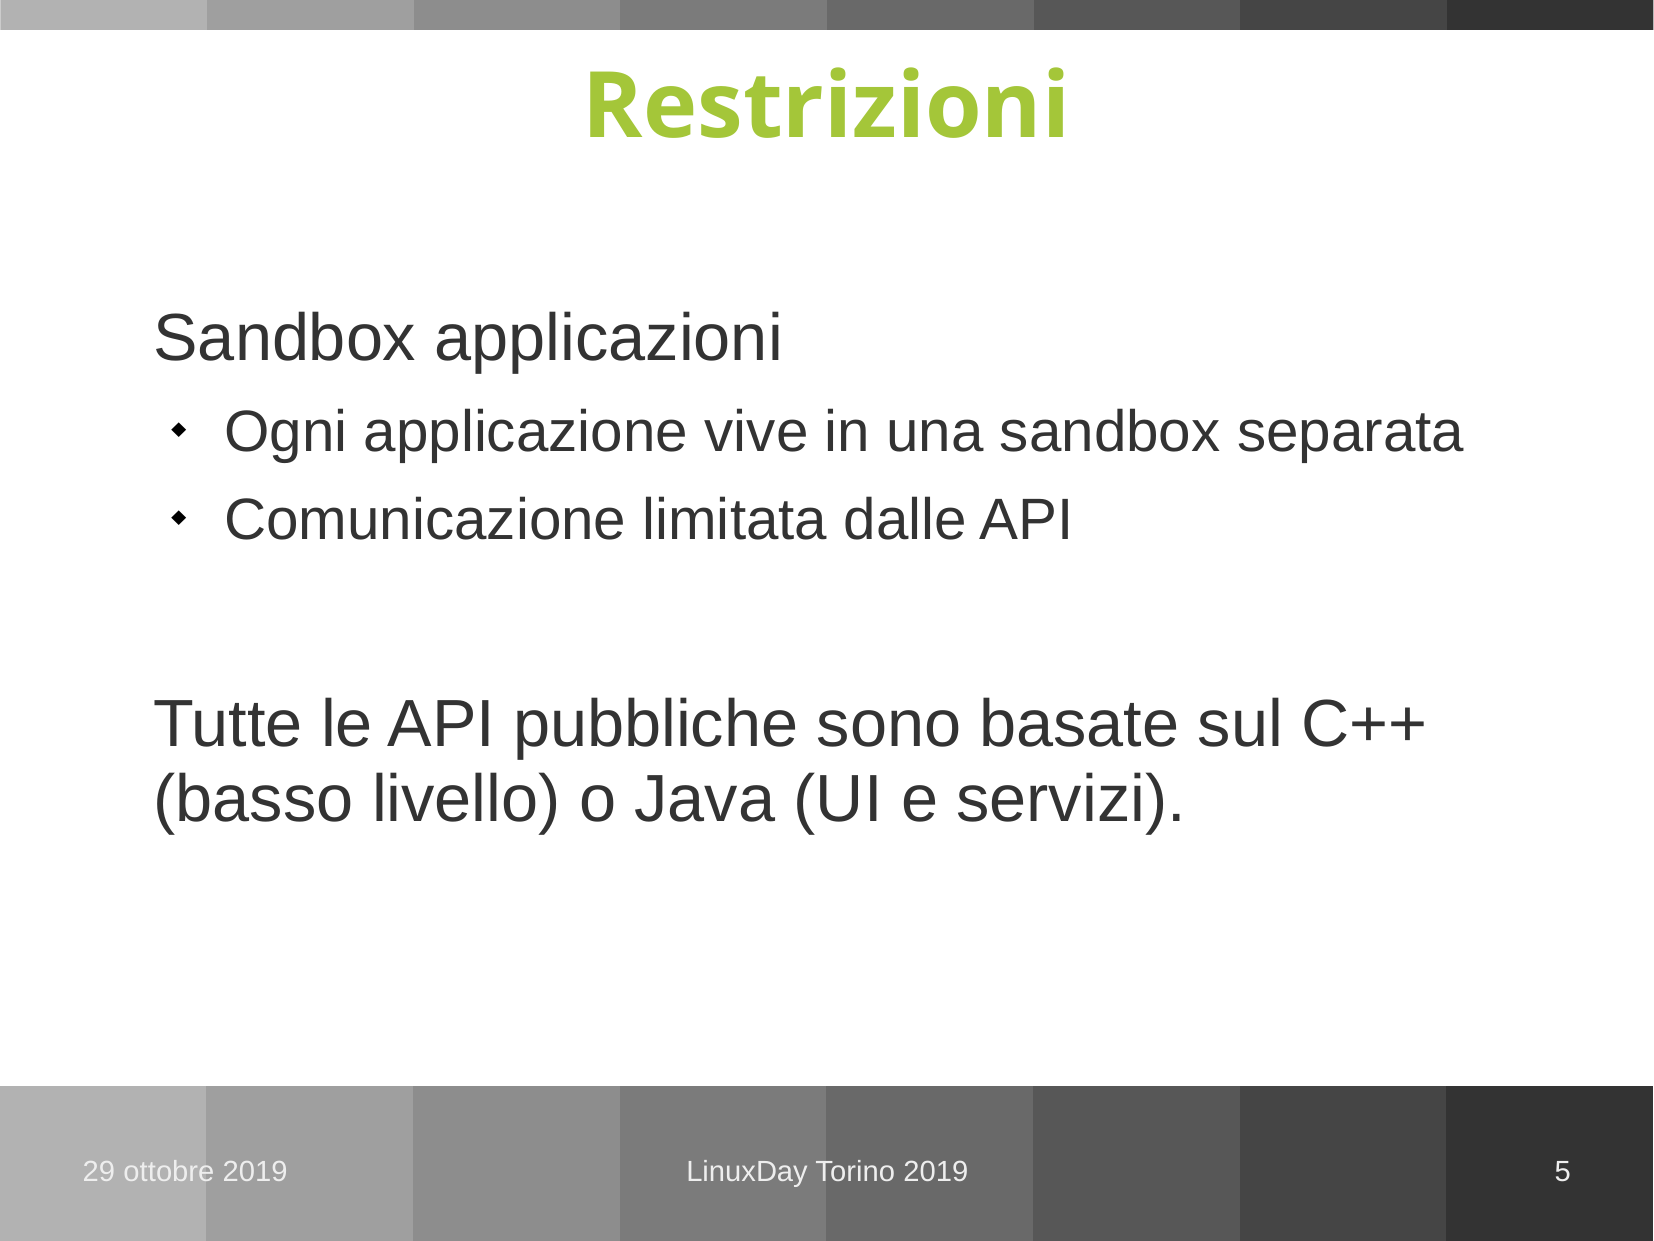

# Restrizioni
Sandbox applicazioni
Ogni applicazione vive in una sandbox separata
Comunicazione limitata dalle API
Tutte le API pubbliche sono basate sul C++ (basso livello) o Java (UI e servizi).
29 ottobre 2019
LinuxDay Torino 2019
5